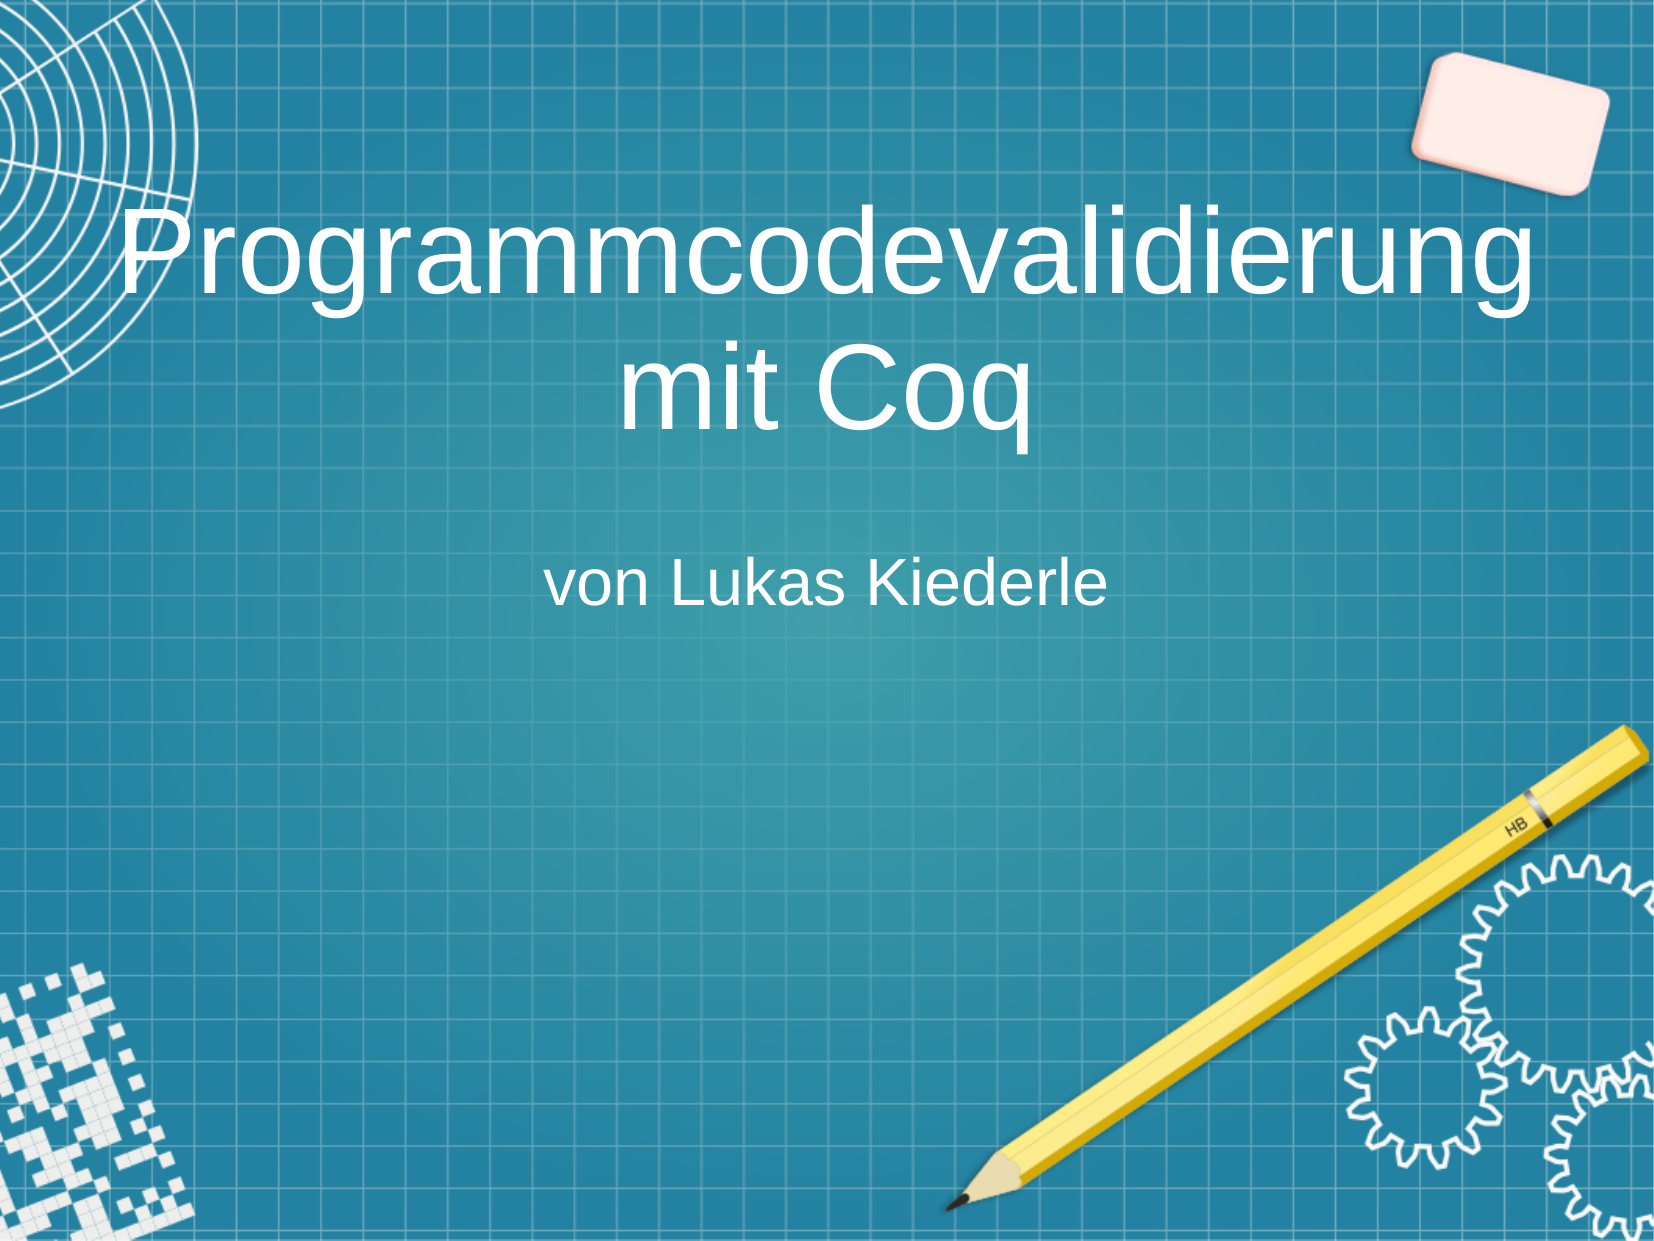

# Programmcodevalidierung mit Coq
von Lukas Kiederle